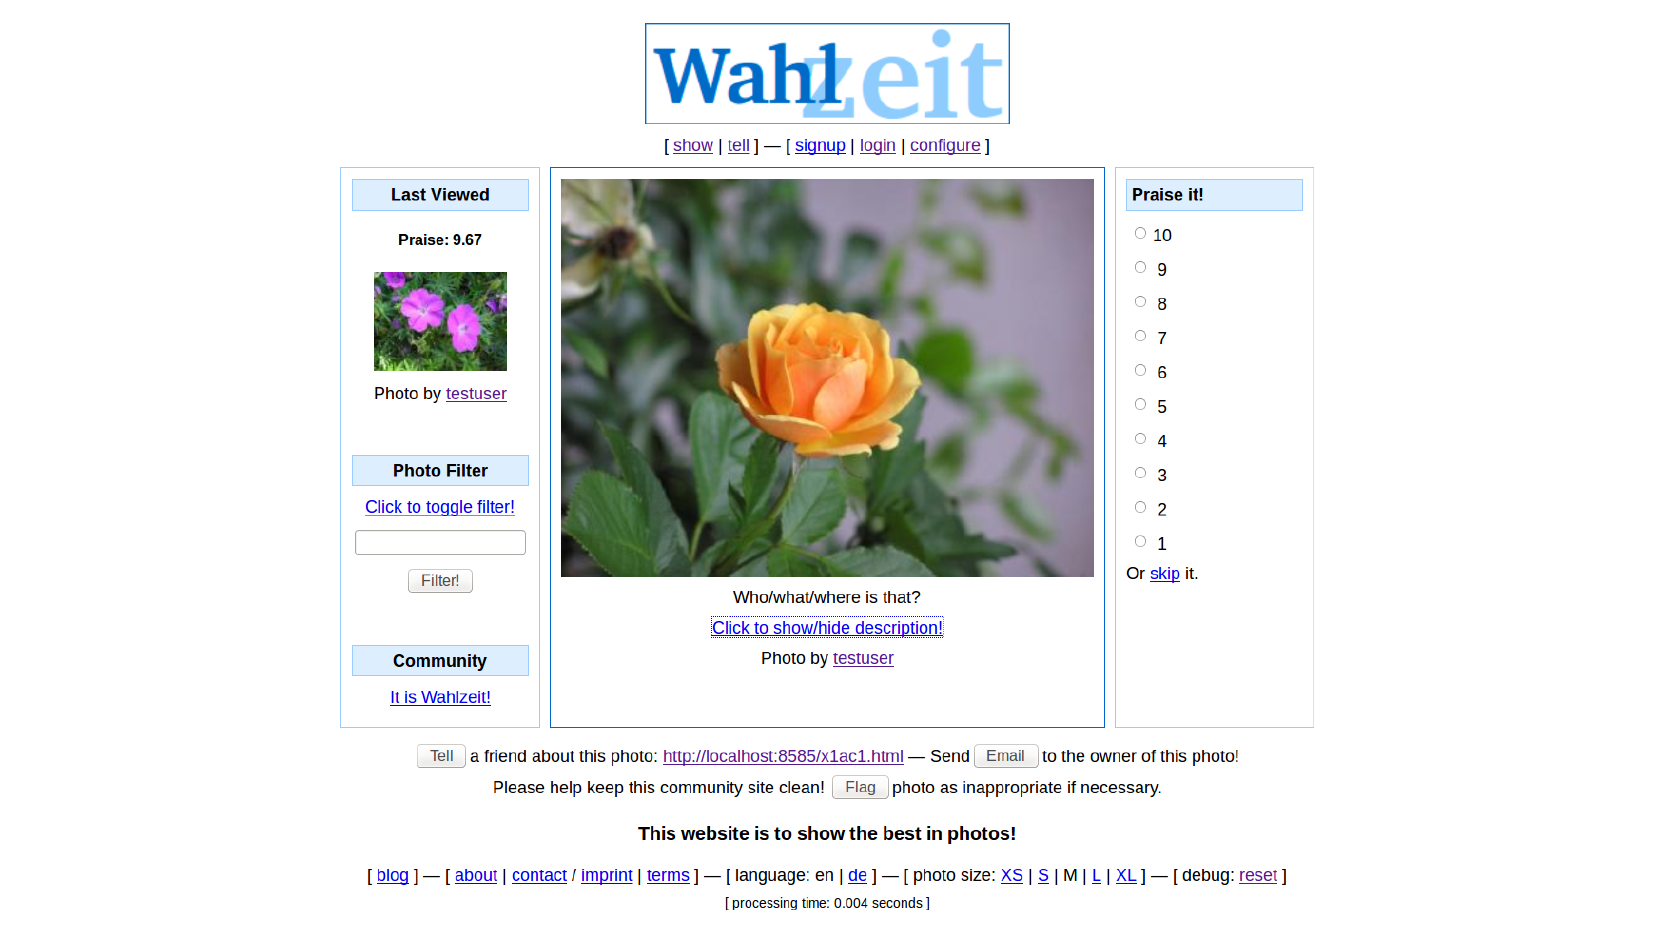

Commercial Open Source Startups
© 2020 Dirk Riehle - Some Rights Reserved
15